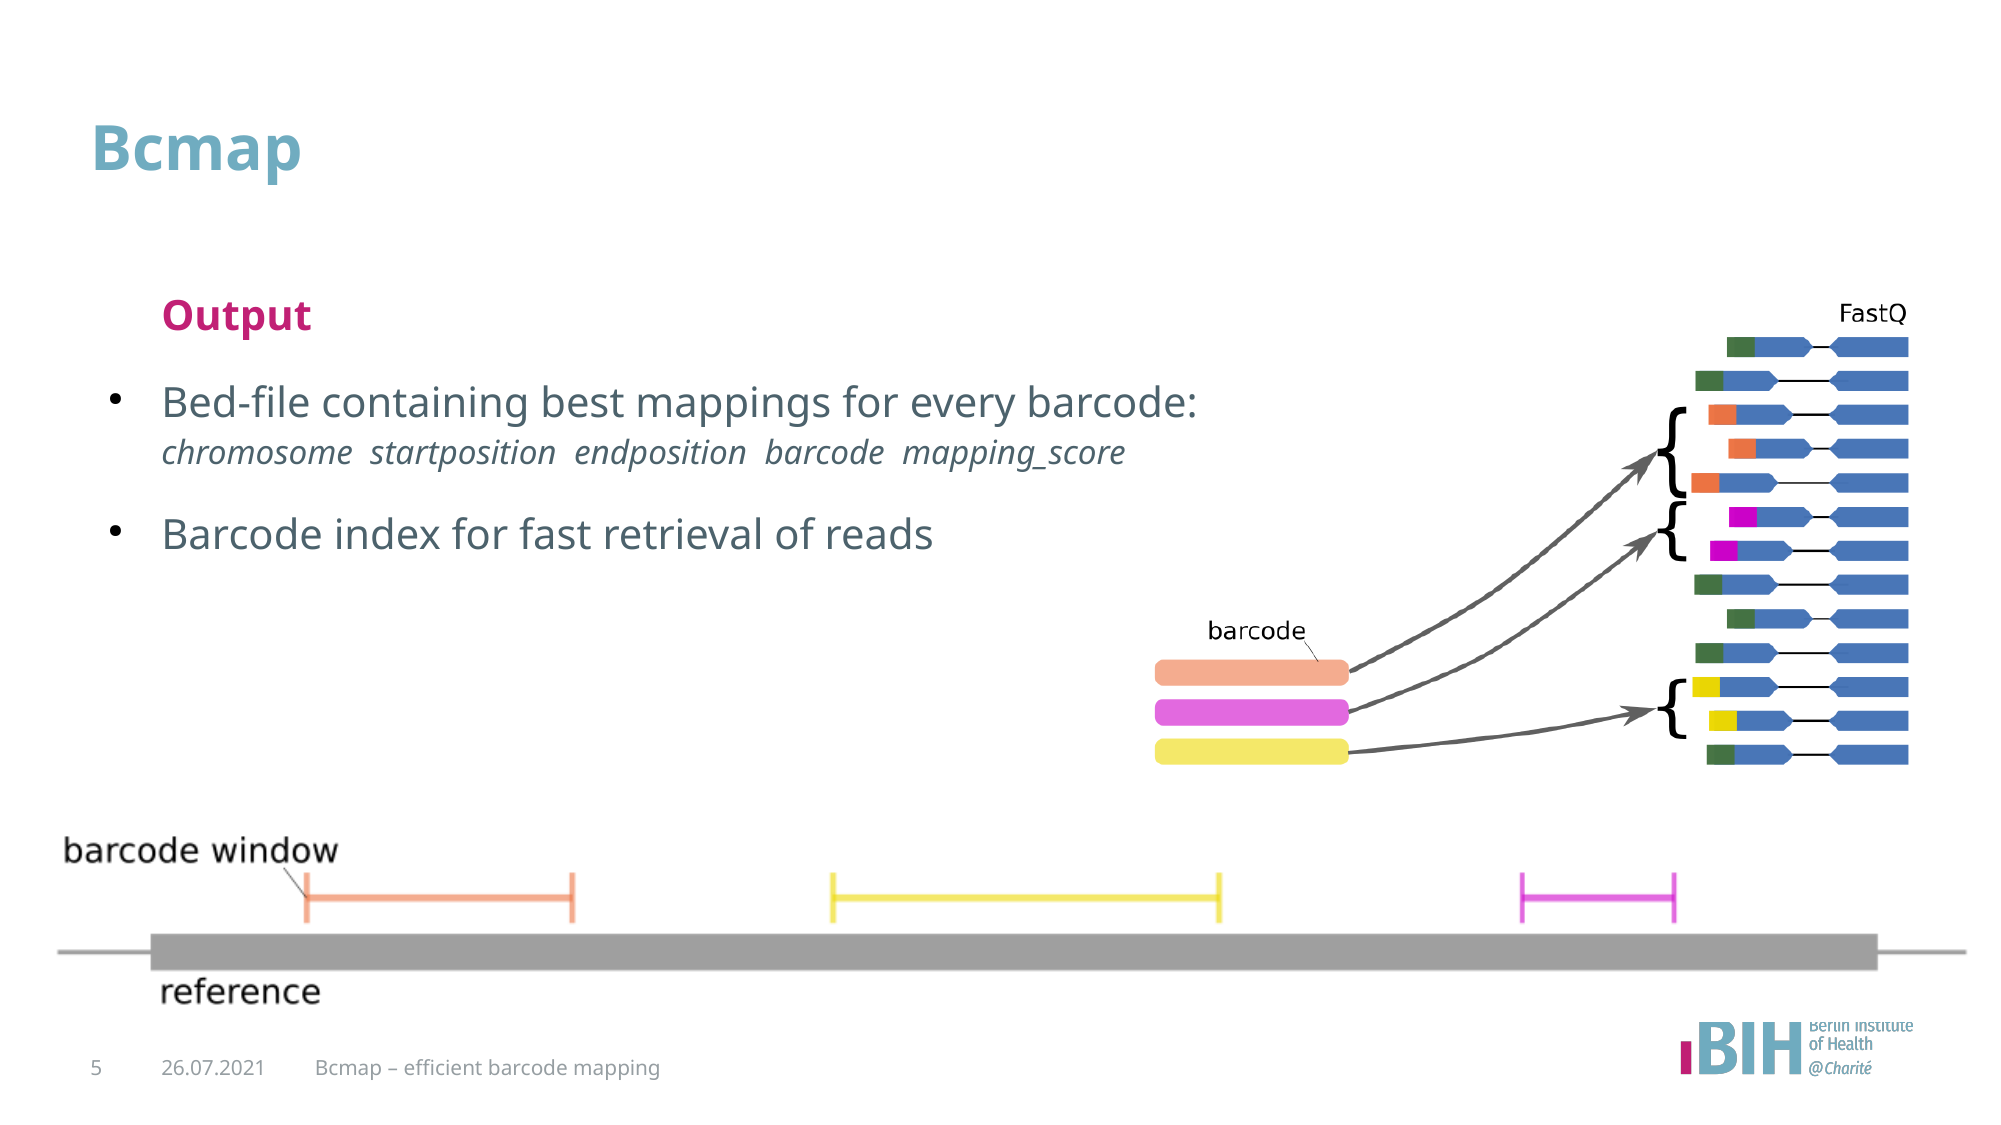

# Bcmap
Output
Bed-file containing best mappings for every barcode:
chromosome startposition endposition barcode mapping_score
Barcode index for fast retrieval of reads
26.07.2021
Bcmap – efficient barcode mapping